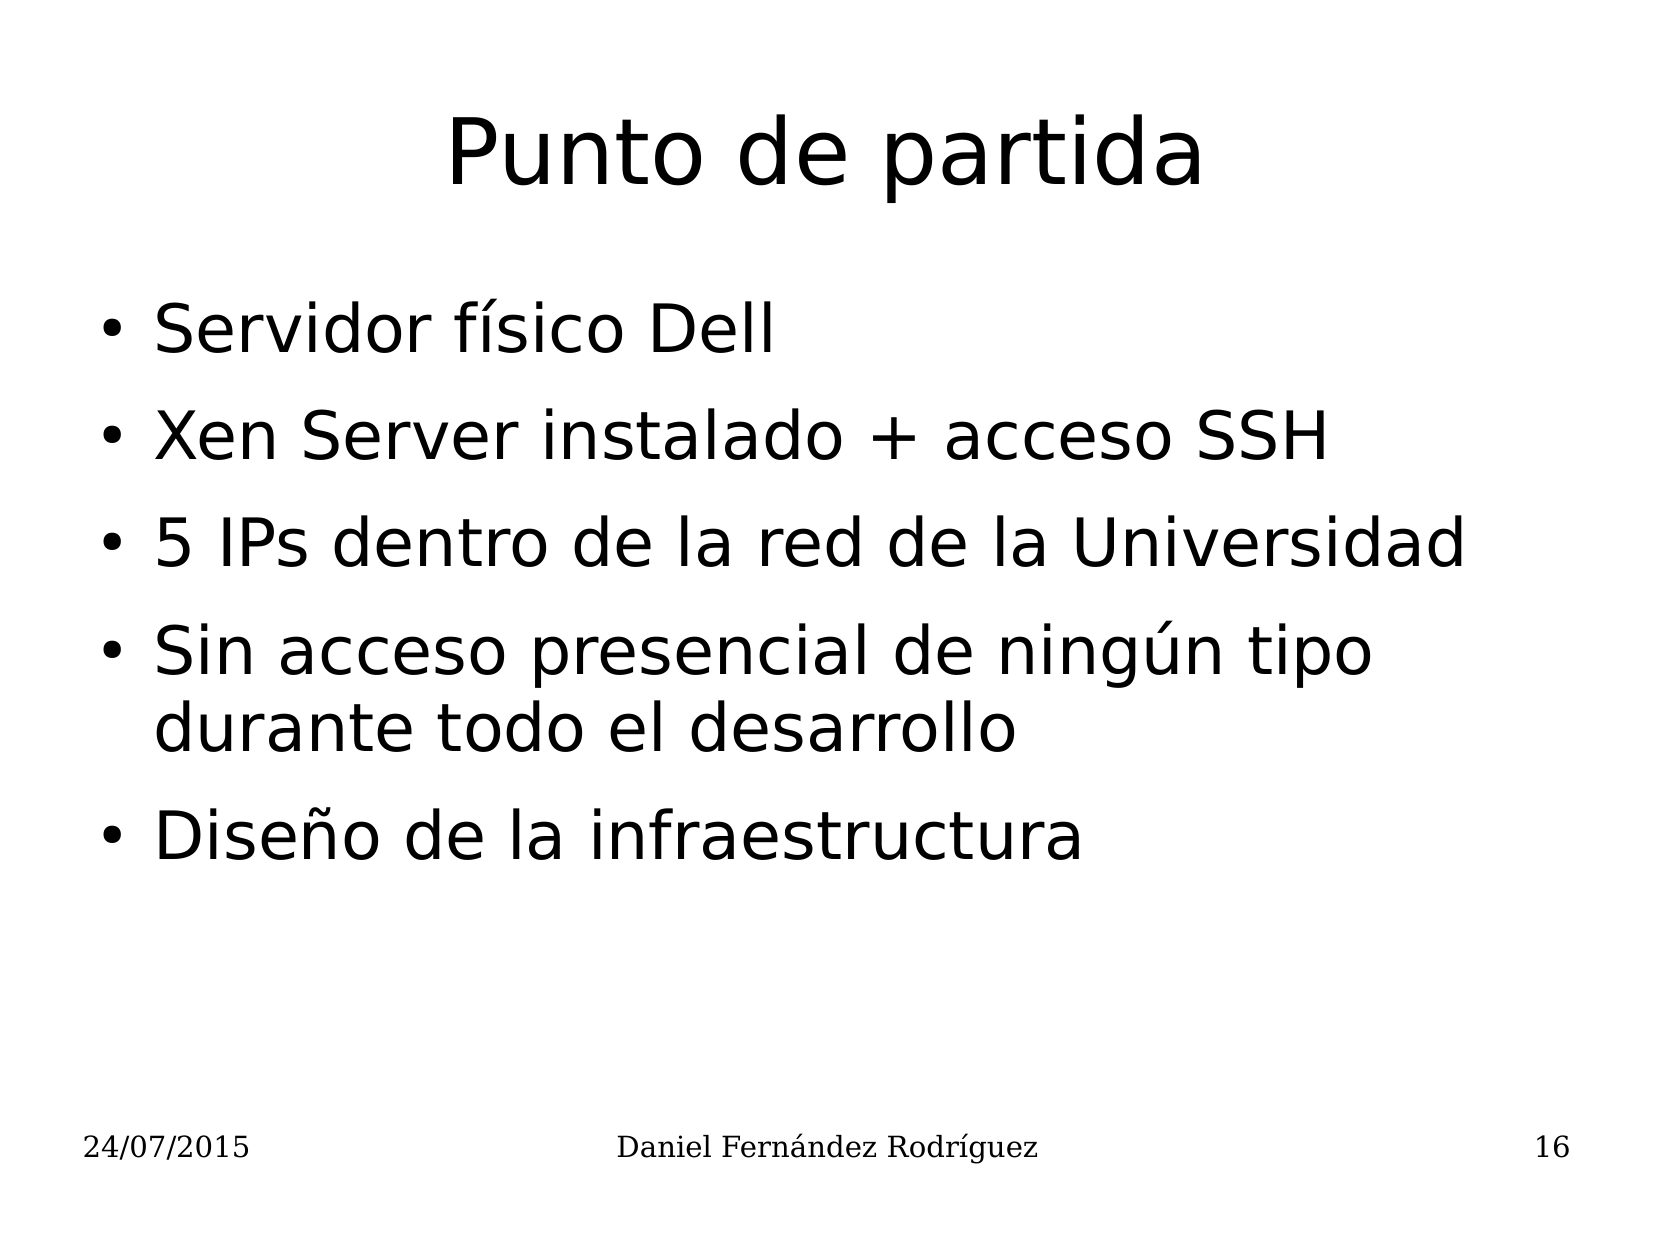

# Punto de partida
Servidor físico Dell
Xen Server instalado + acceso SSH
5 IPs dentro de la red de la Universidad
Sin acceso presencial de ningún tipo durante todo el desarrollo
Diseño de la infraestructura
24/07/2015
Daniel Fernández Rodríguez
16